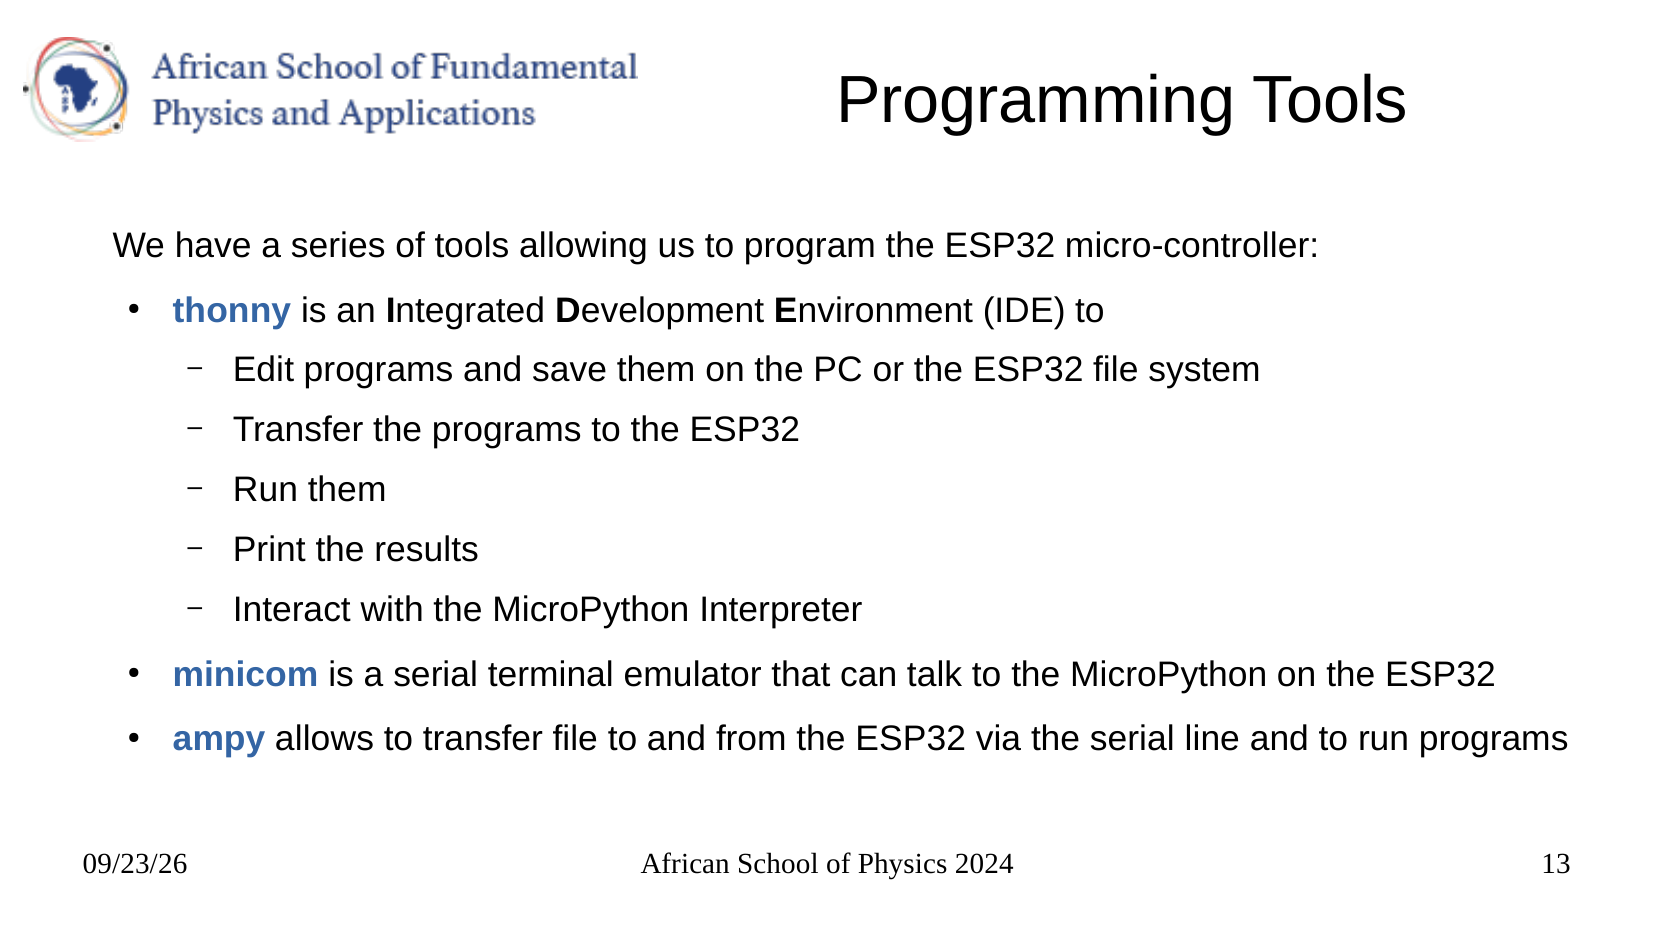

# Programming Tools
We have a series of tools allowing us to program the ESP32 micro-controller:
thonny is an Integrated Development Environment (IDE) to
Edit programs and save them on the PC or the ESP32 file system
Transfer the programs to the ESP32
Run them
Print the results
Interact with the MicroPython Interpreter
minicom is a serial terminal emulator that can talk to the MicroPython on the ESP32
ampy allows to transfer file to and from the ESP32 via the serial line and to run programs
African School of Physics 2024
13